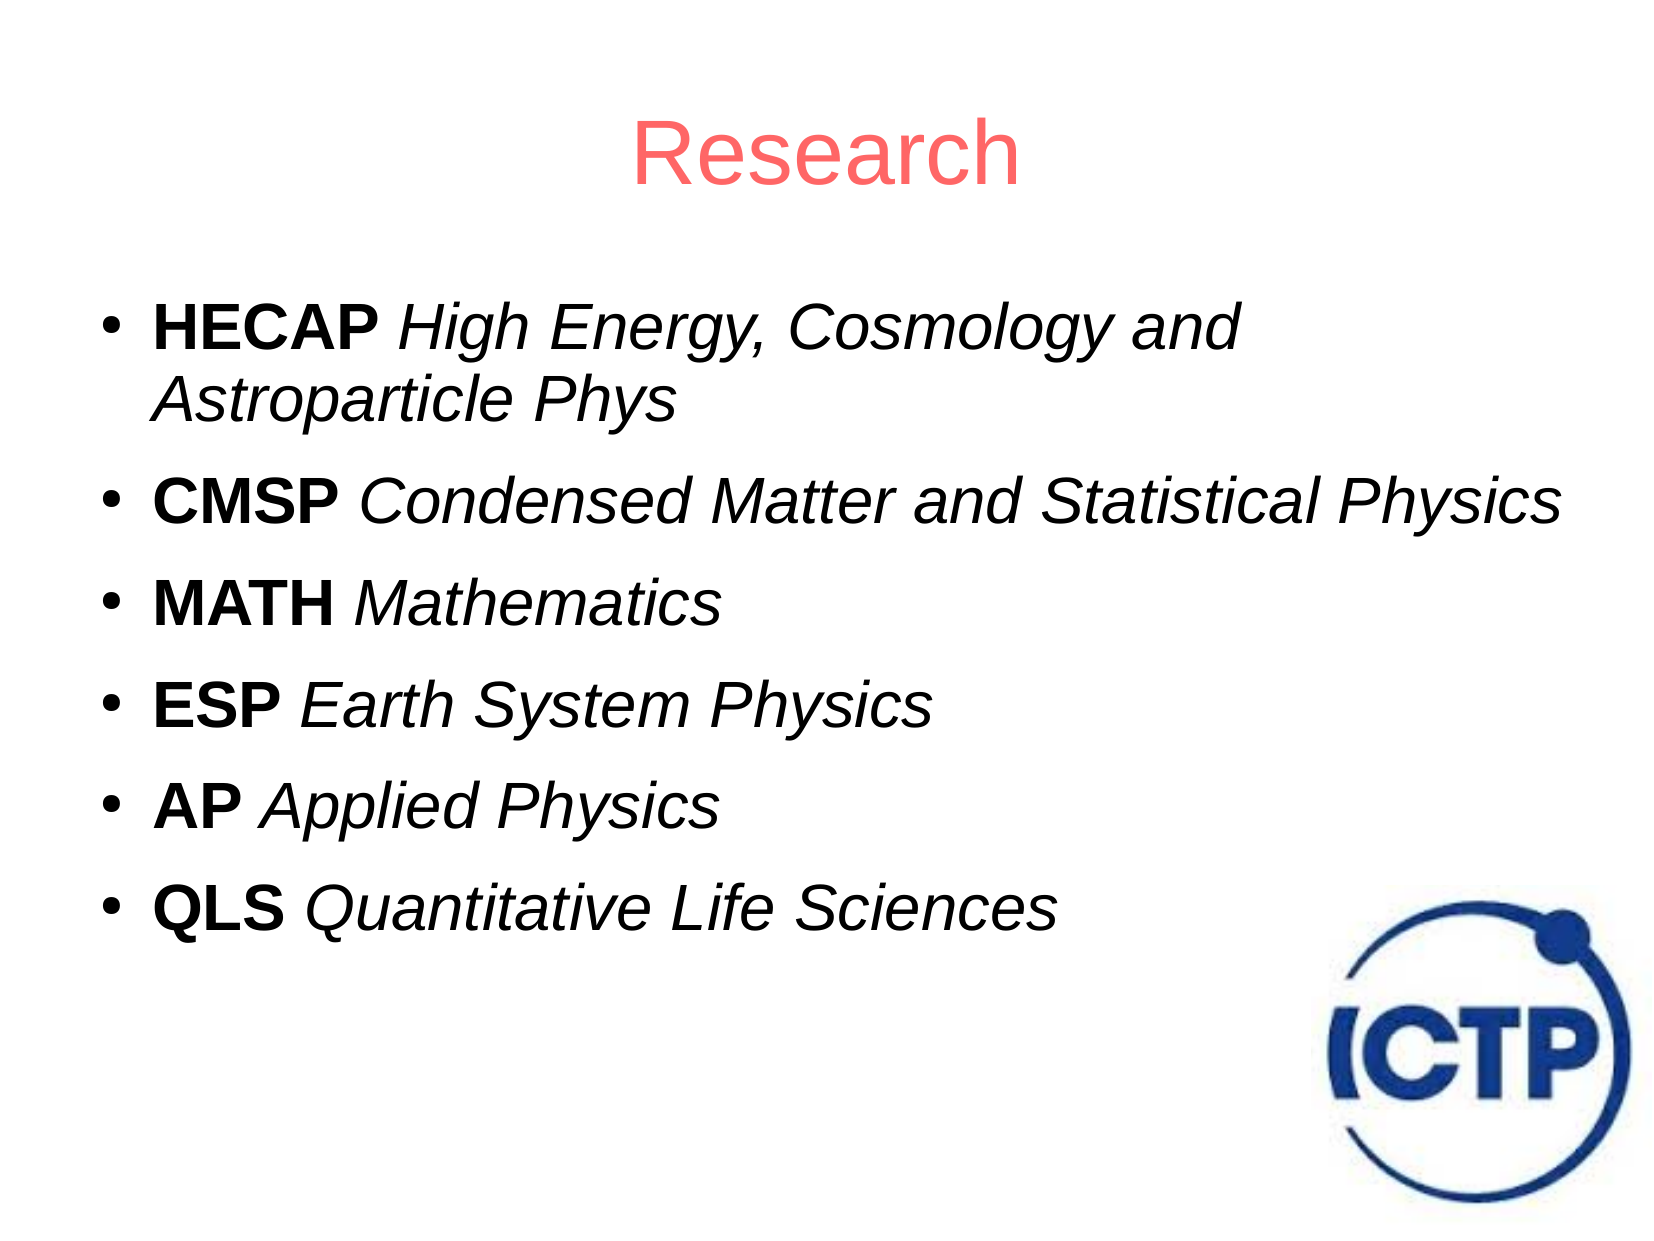

# Research
HECAP High Energy, Cosmology and Astroparticle Phys
CMSP Condensed Matter and Statistical Physics
MATH Mathematics
ESP Earth System Physics
AP Applied Physics
QLS Quantitative Life Sciences